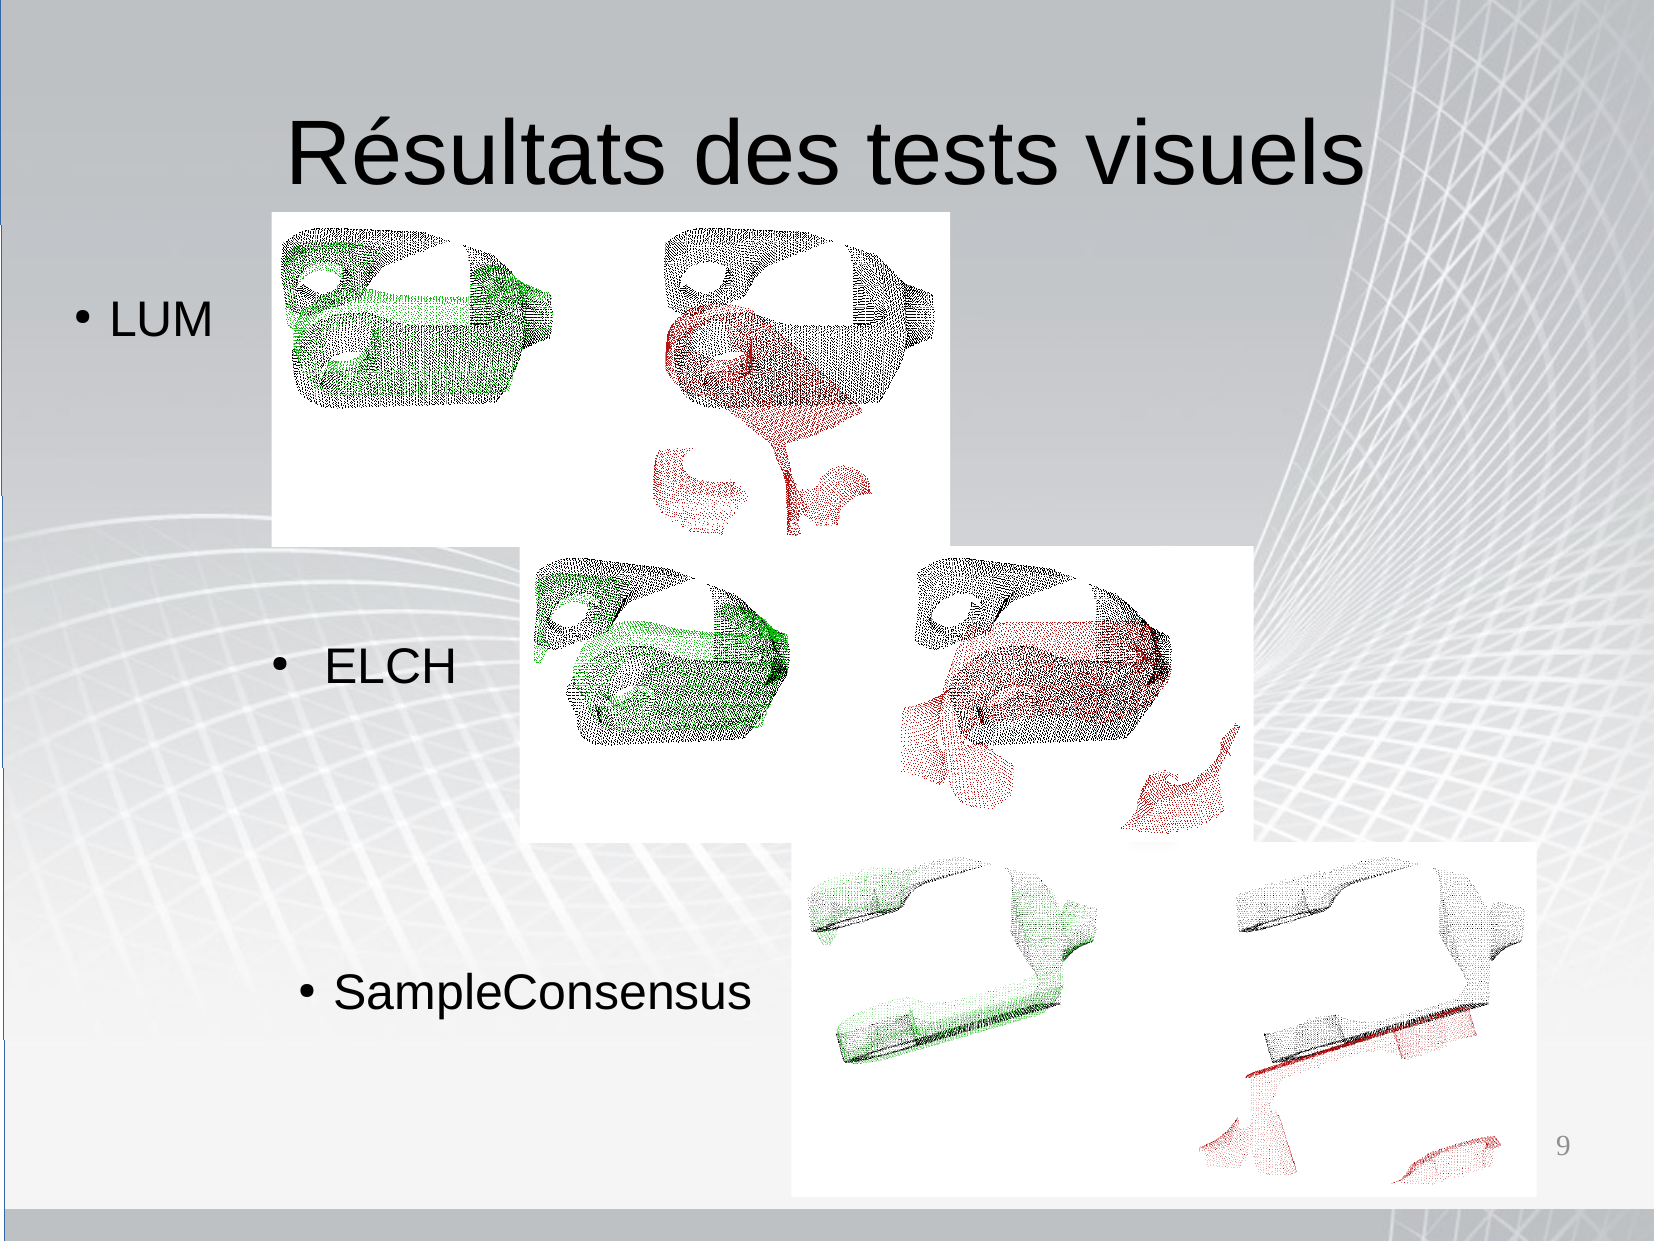

Résultats des tests visuels
LUM
# ELCH
SampleConsensus
9